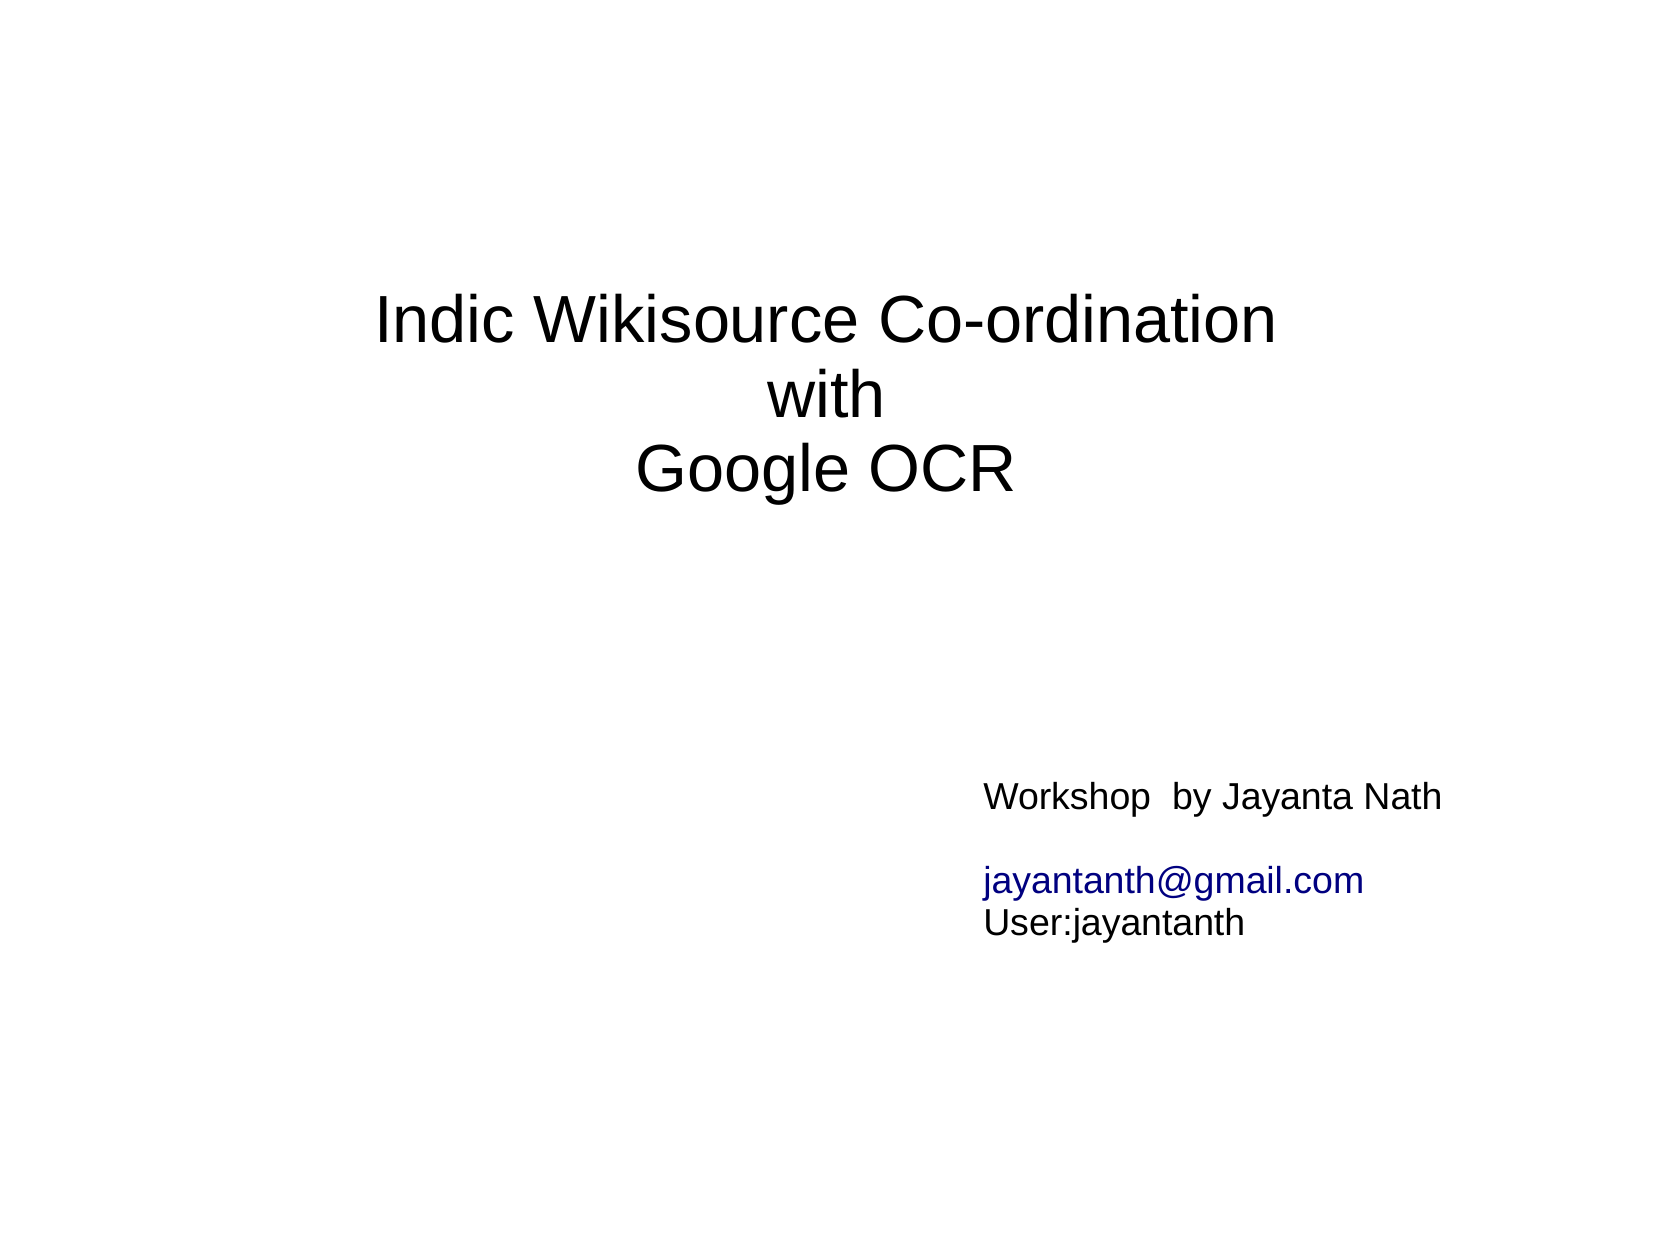

# Indic Wikisource Co-ordination
with
Google OCR
Workshop by Jayanta Nath
 jayantanth@gmail.com
User:jayantanth